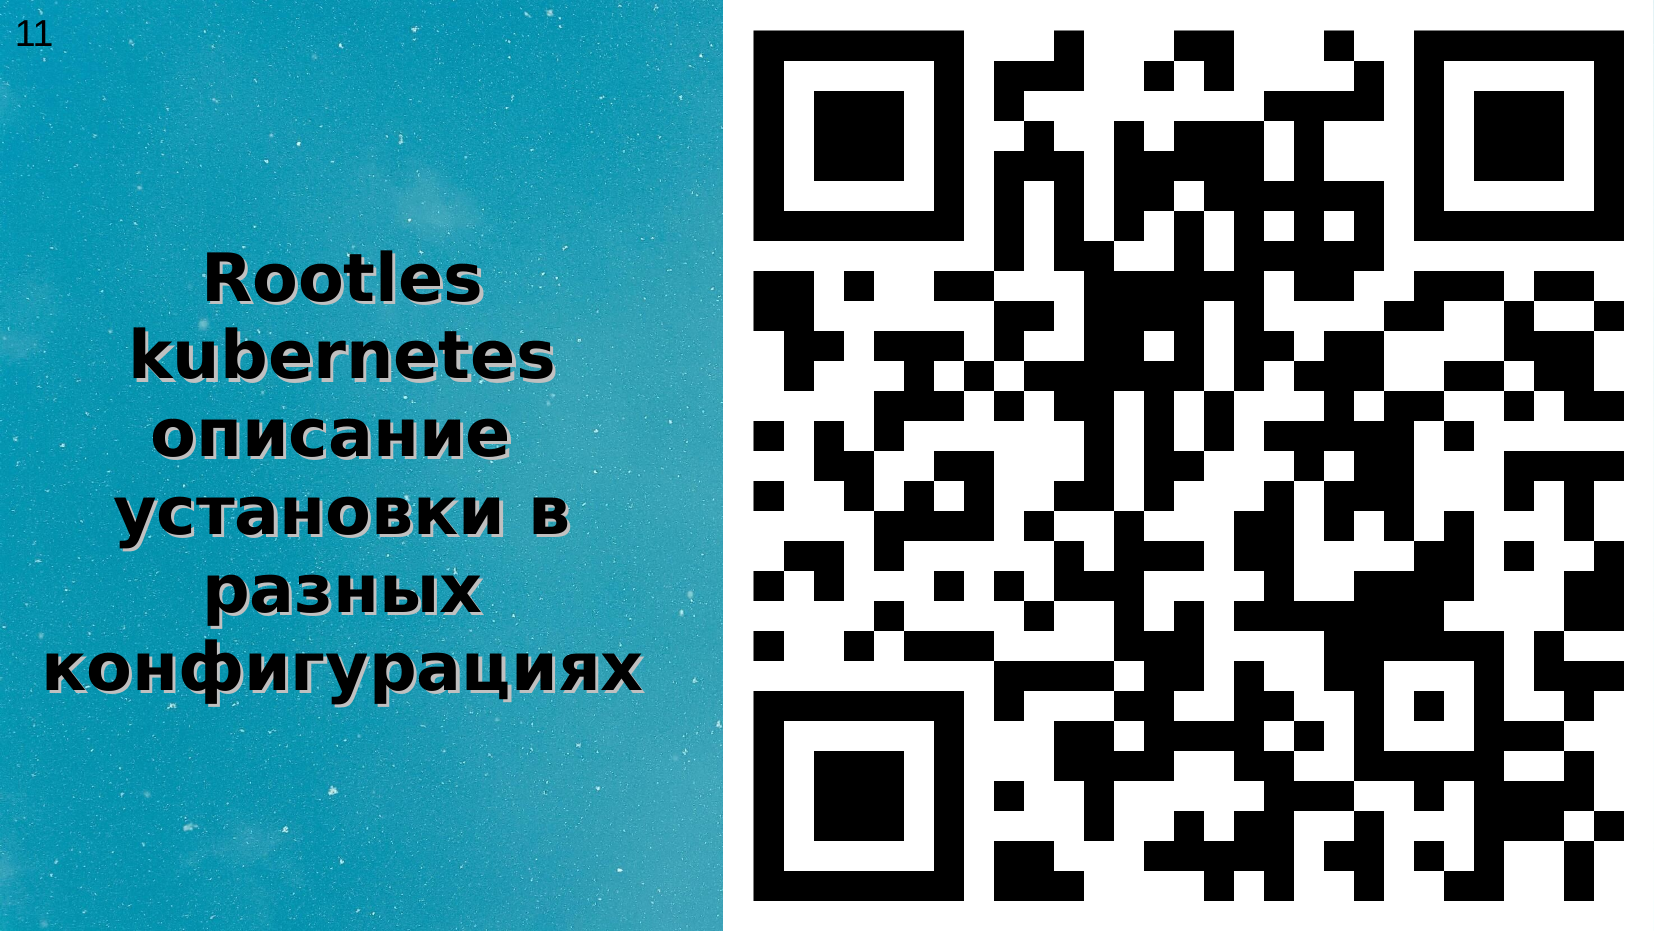

# Rootles kubernetes описание установки в разных конфигурациях